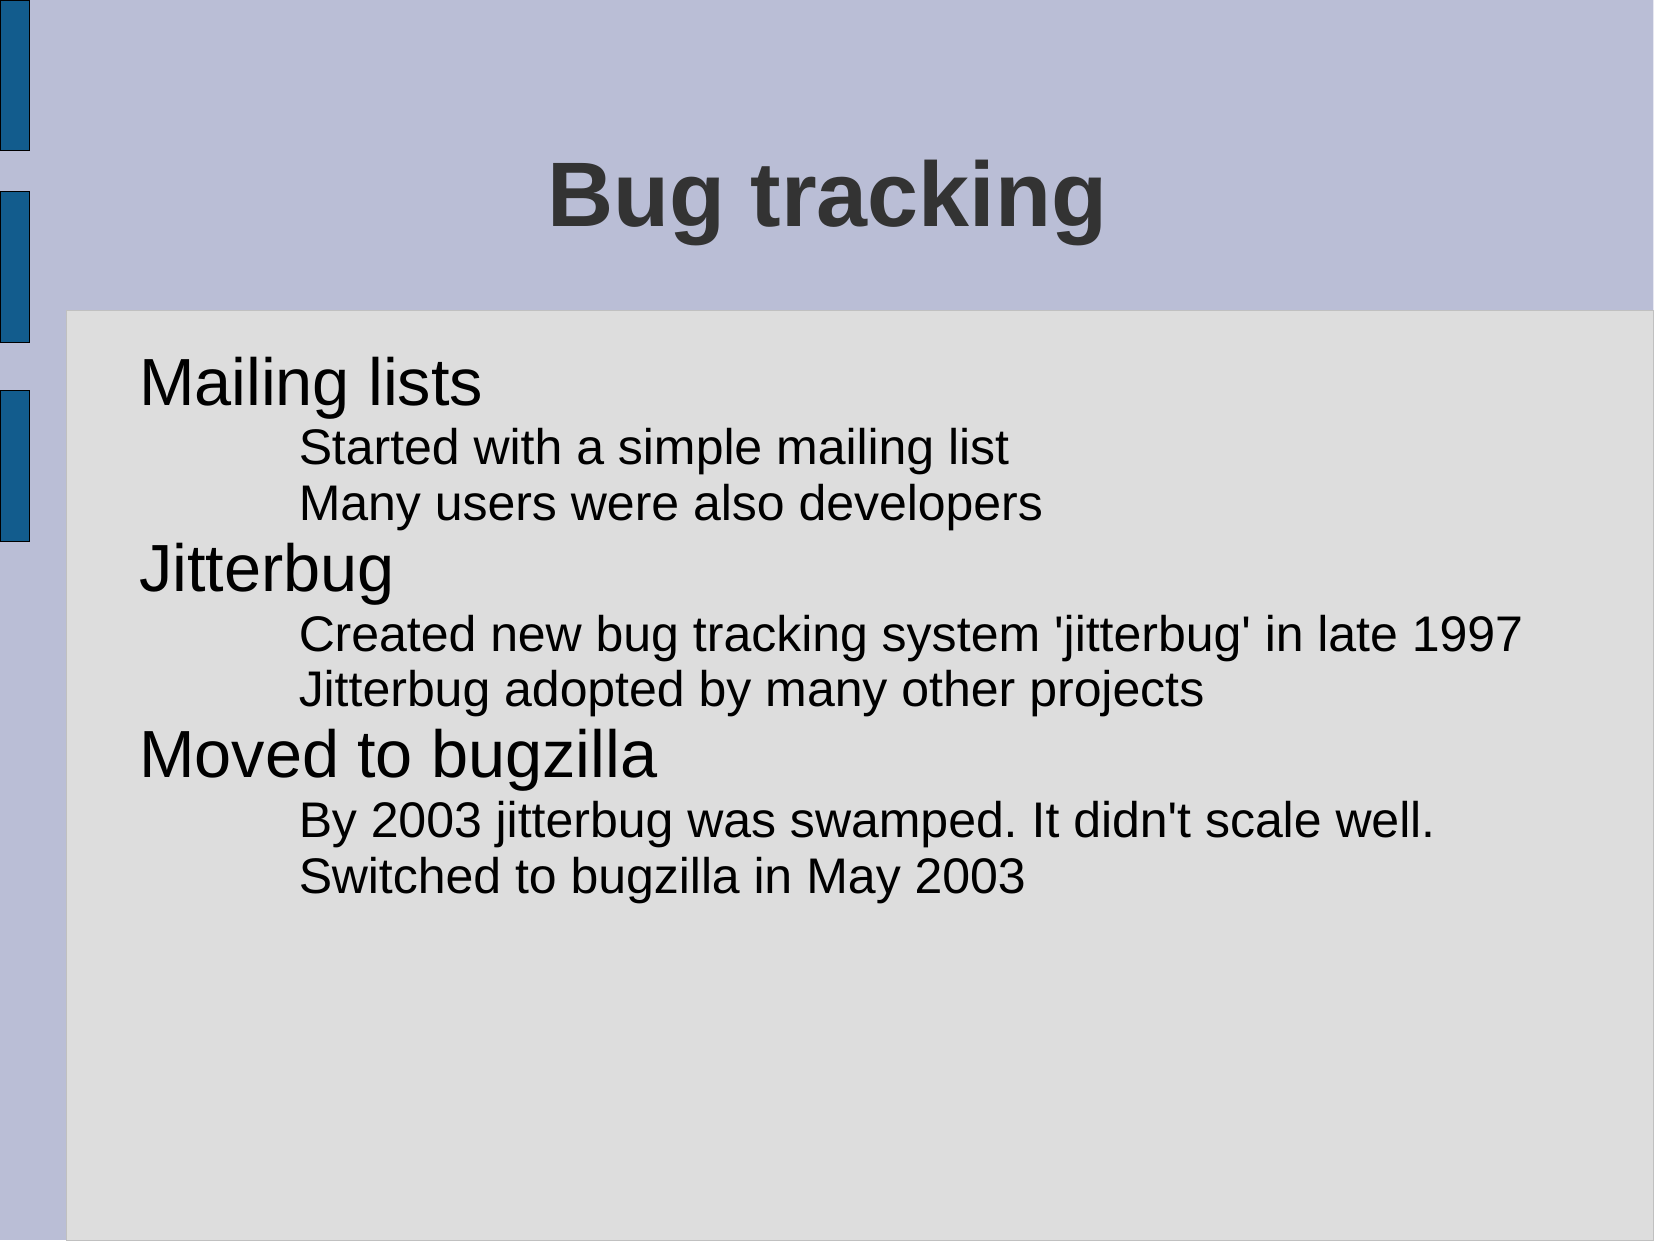

# Bug tracking
Mailing lists
Started with a simple mailing list
Many users were also developers
Jitterbug
Created new bug tracking system 'jitterbug' in late 1997
Jitterbug adopted by many other projects
Moved to bugzilla
By 2003 jitterbug was swamped. It didn't scale well.
Switched to bugzilla in May 2003